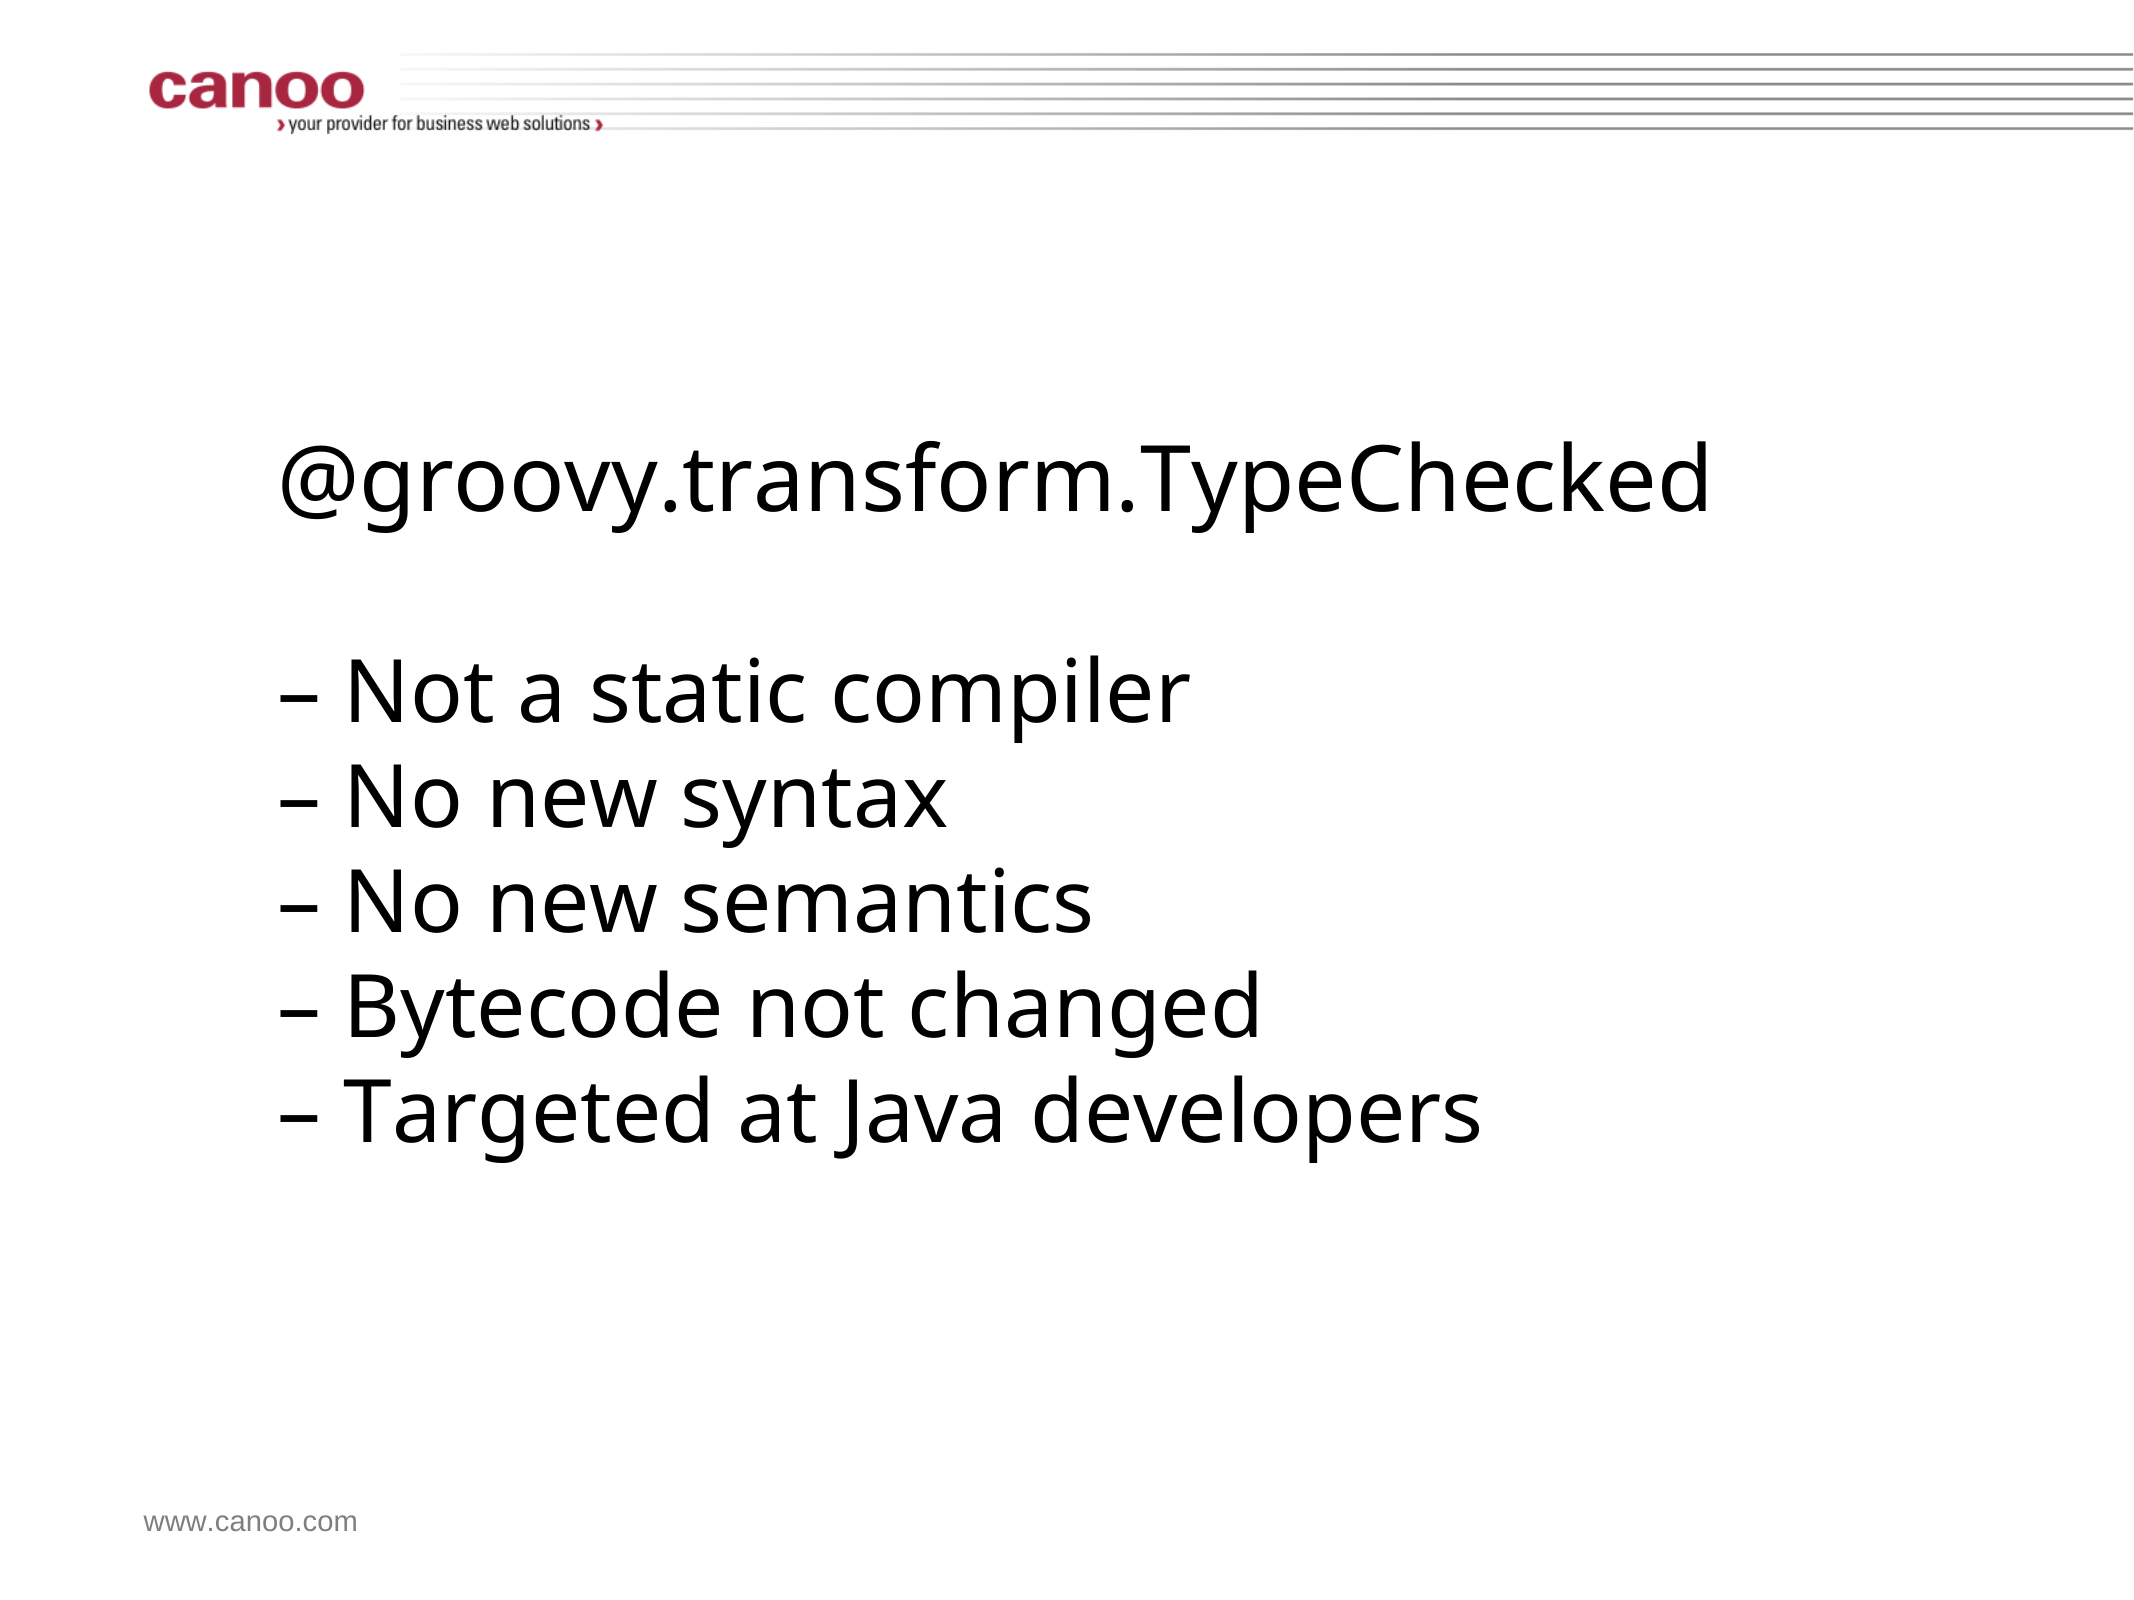

@groovy.transform.TypeChecked
– Not a static compiler
– No new syntax
– No new semantics
– Bytecode not changed
– Targeted at Java developers